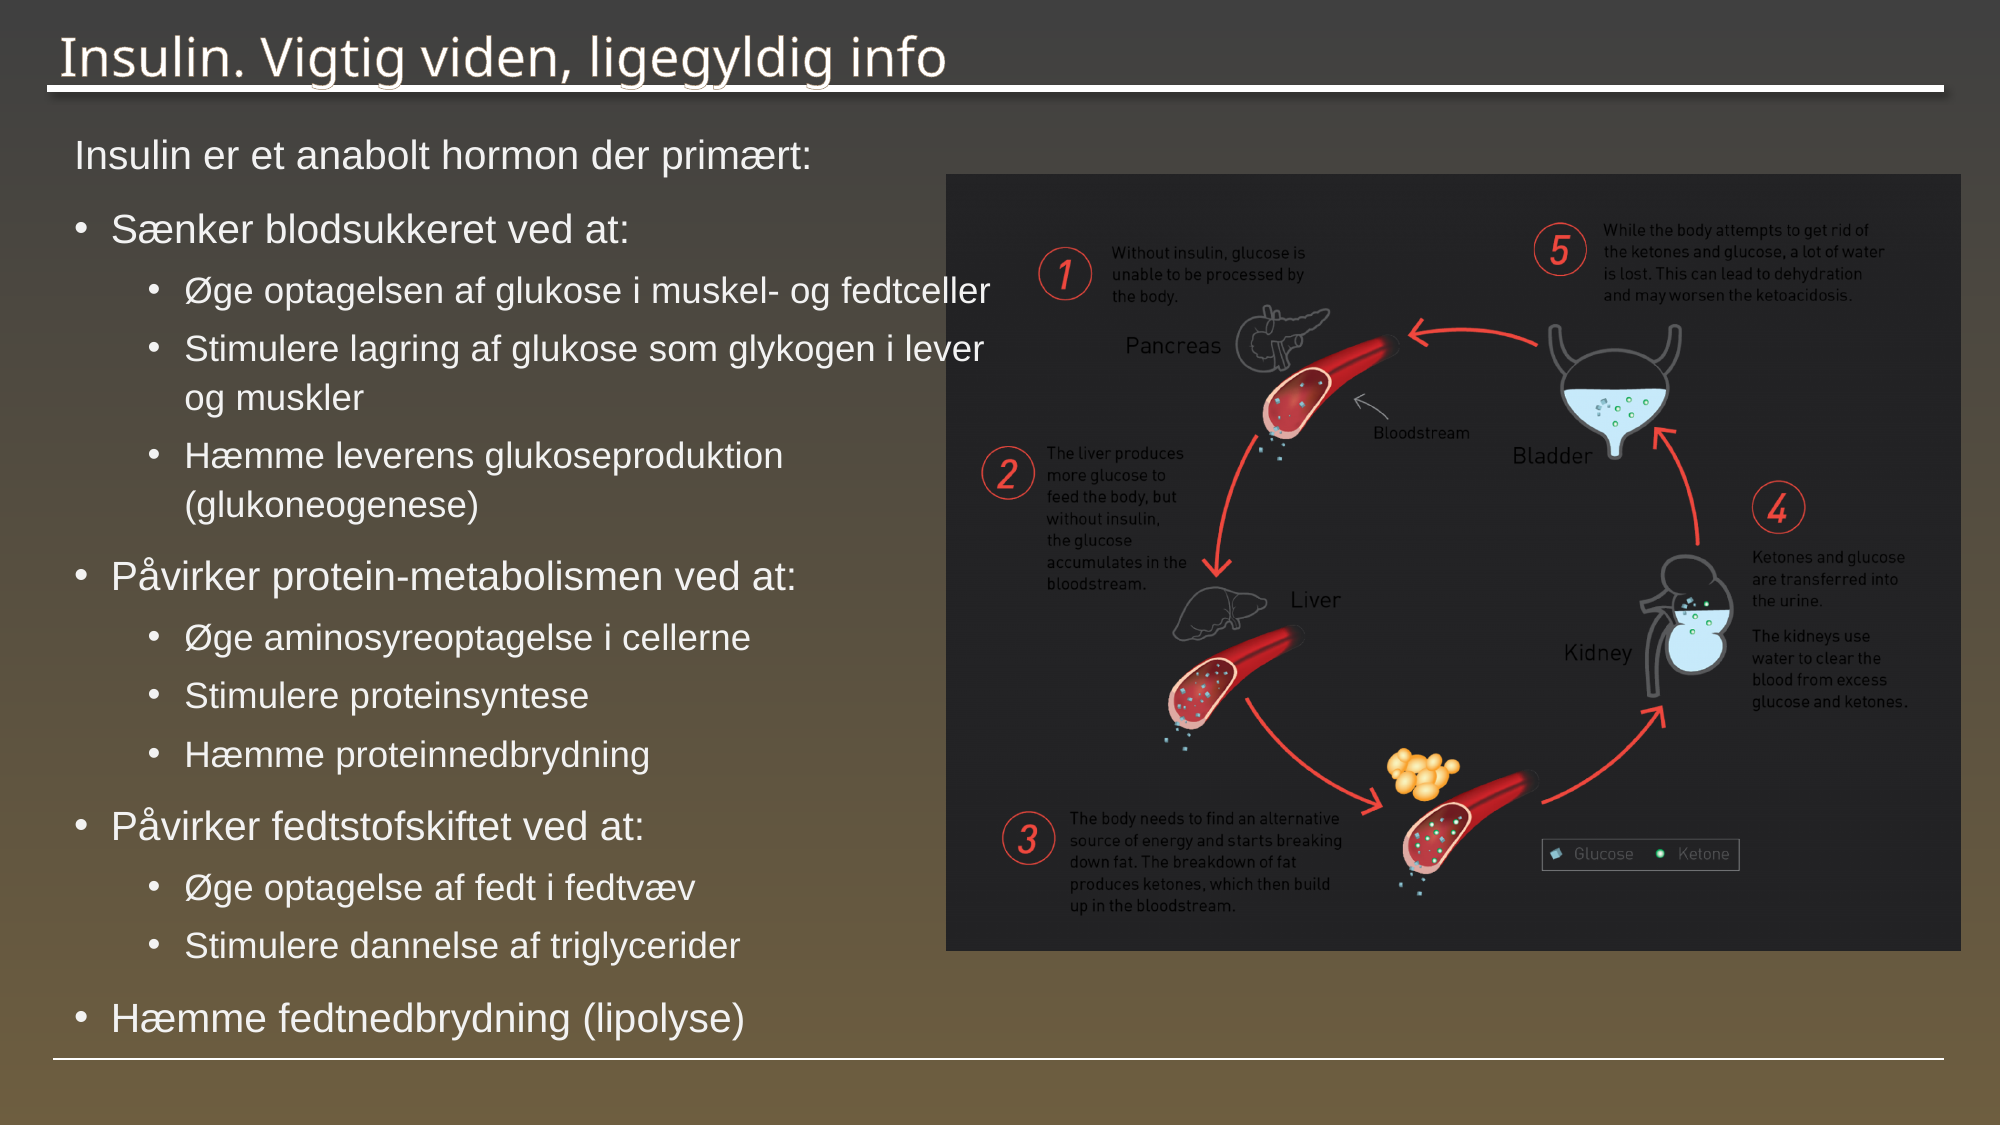

# Insulin. Vigtig viden, ligegyldig info
Insulin er et anabolt hormon der primært:
Sænker blodsukkeret ved at:
Øge optagelsen af glukose i muskel- og fedtceller
Stimulere lagring af glukose som glykogen i lever og muskler
Hæmme leverens glukoseproduktion (glukoneogenese)
Påvirker protein-metabolismen ved at:
Øge aminosyreoptagelse i cellerne
Stimulere proteinsyntese
Hæmme proteinnedbrydning
Påvirker fedtstofskiftet ved at:
Øge optagelse af fedt i fedtvæv
Stimulere dannelse af triglycerider
Hæmme fedtnedbrydning (lipolyse)